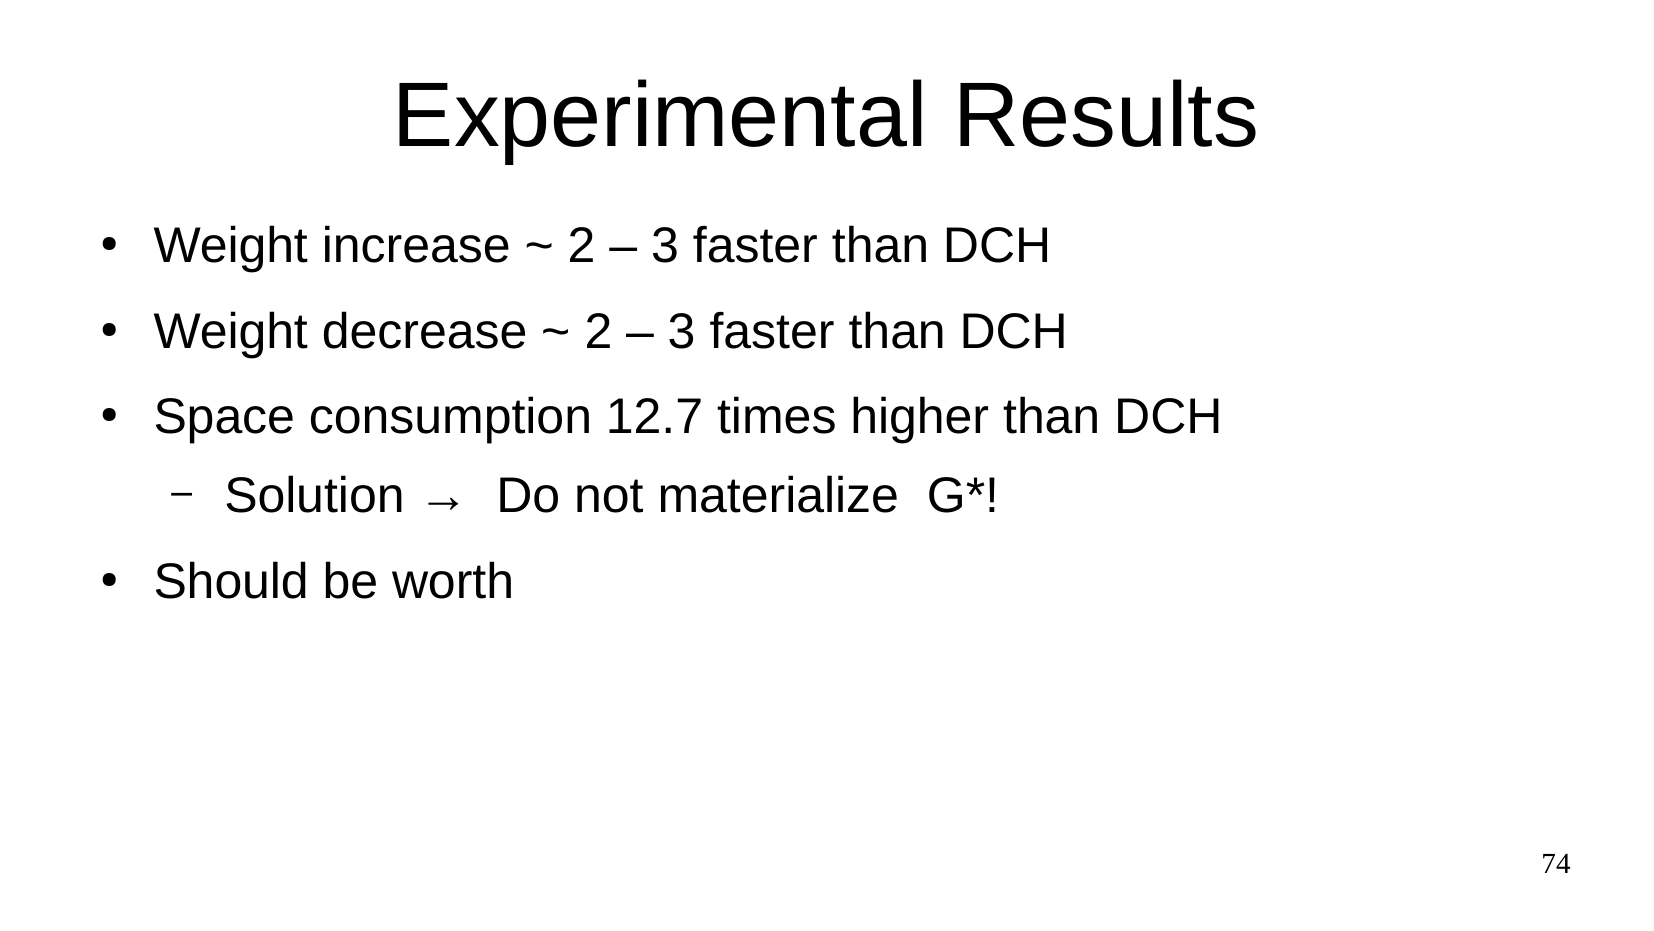

# Experimental Results
Weight increase ~ 2 – 3 faster than DCH
Weight decrease ~ 2 – 3 faster than DCH
Space consumption 12.7 times higher than DCH
Solution → Do not materialize G*!
Should be worth
74